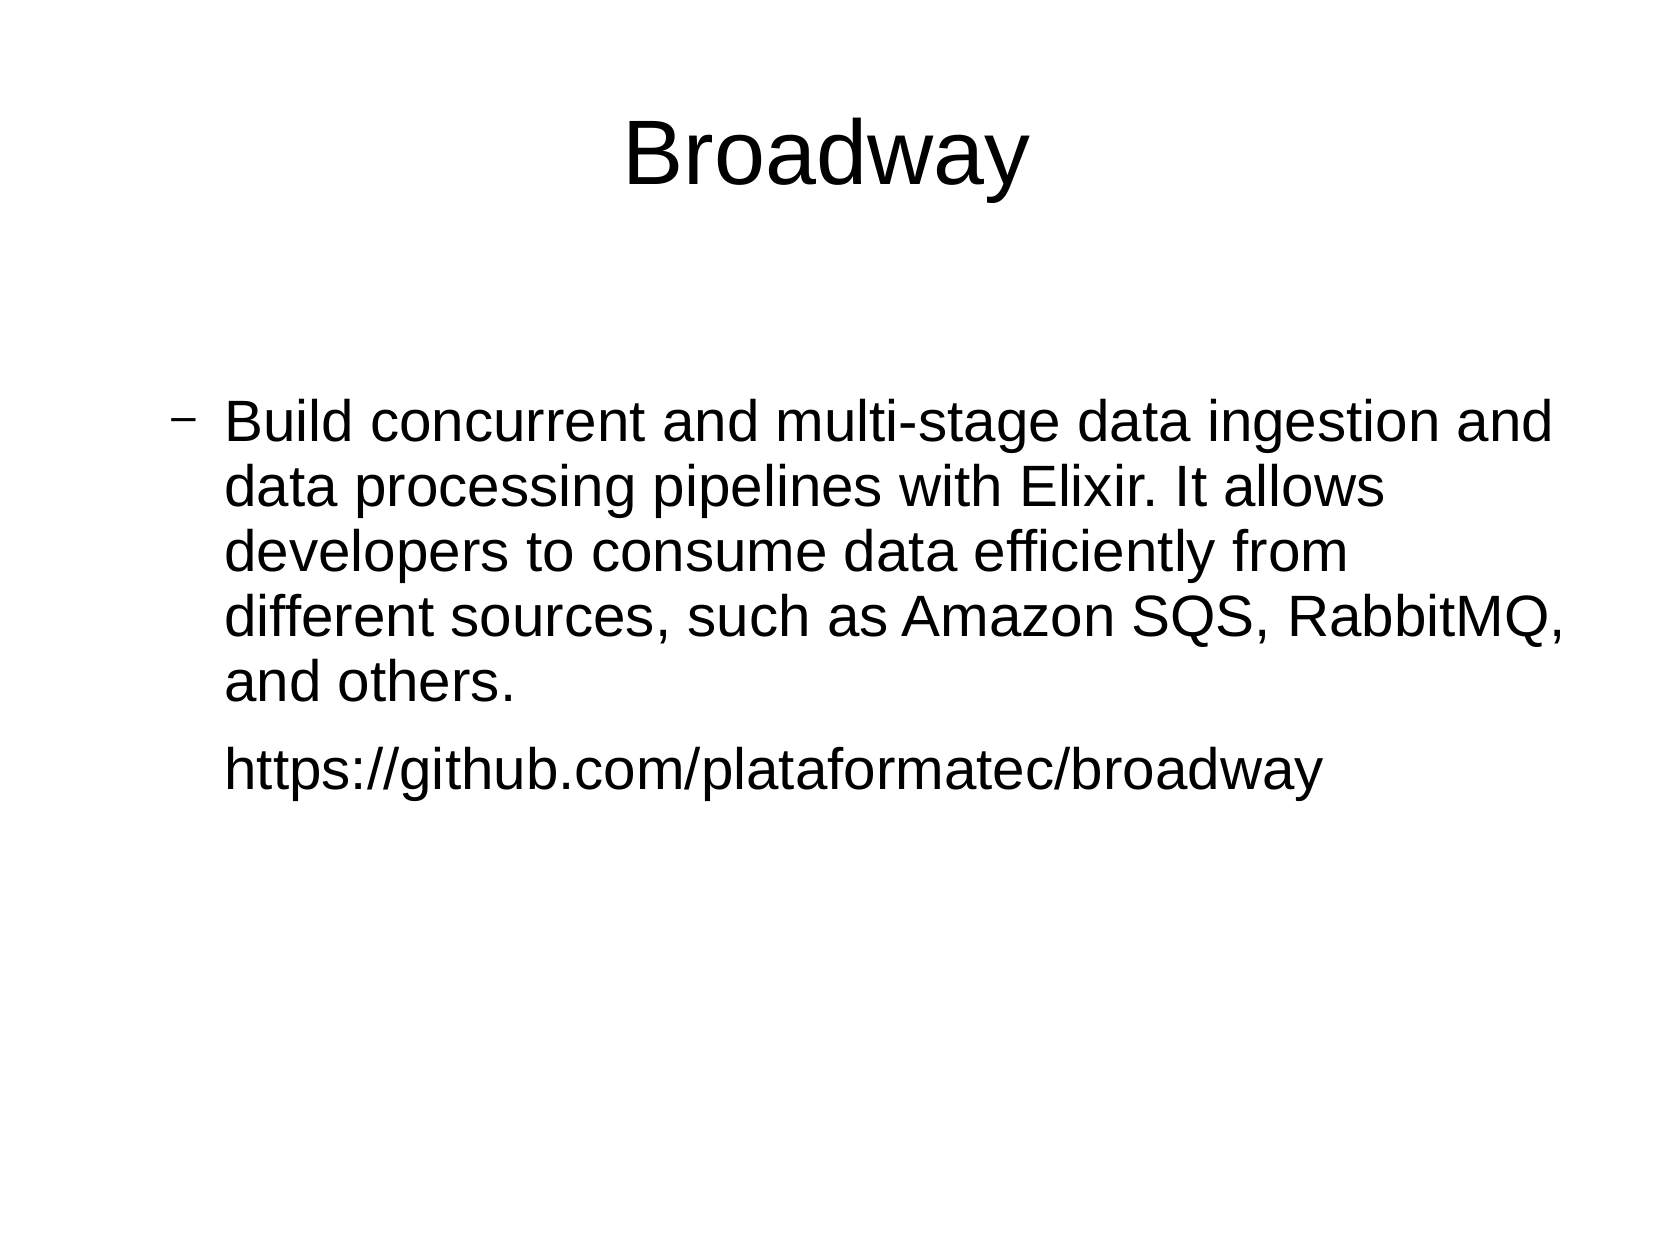

# Broadway
Build concurrent and multi-stage data ingestion and data processing pipelines with Elixir. It allows developers to consume data efficiently from different sources, such as Amazon SQS, RabbitMQ, and others.
https://github.com/plataformatec/broadway